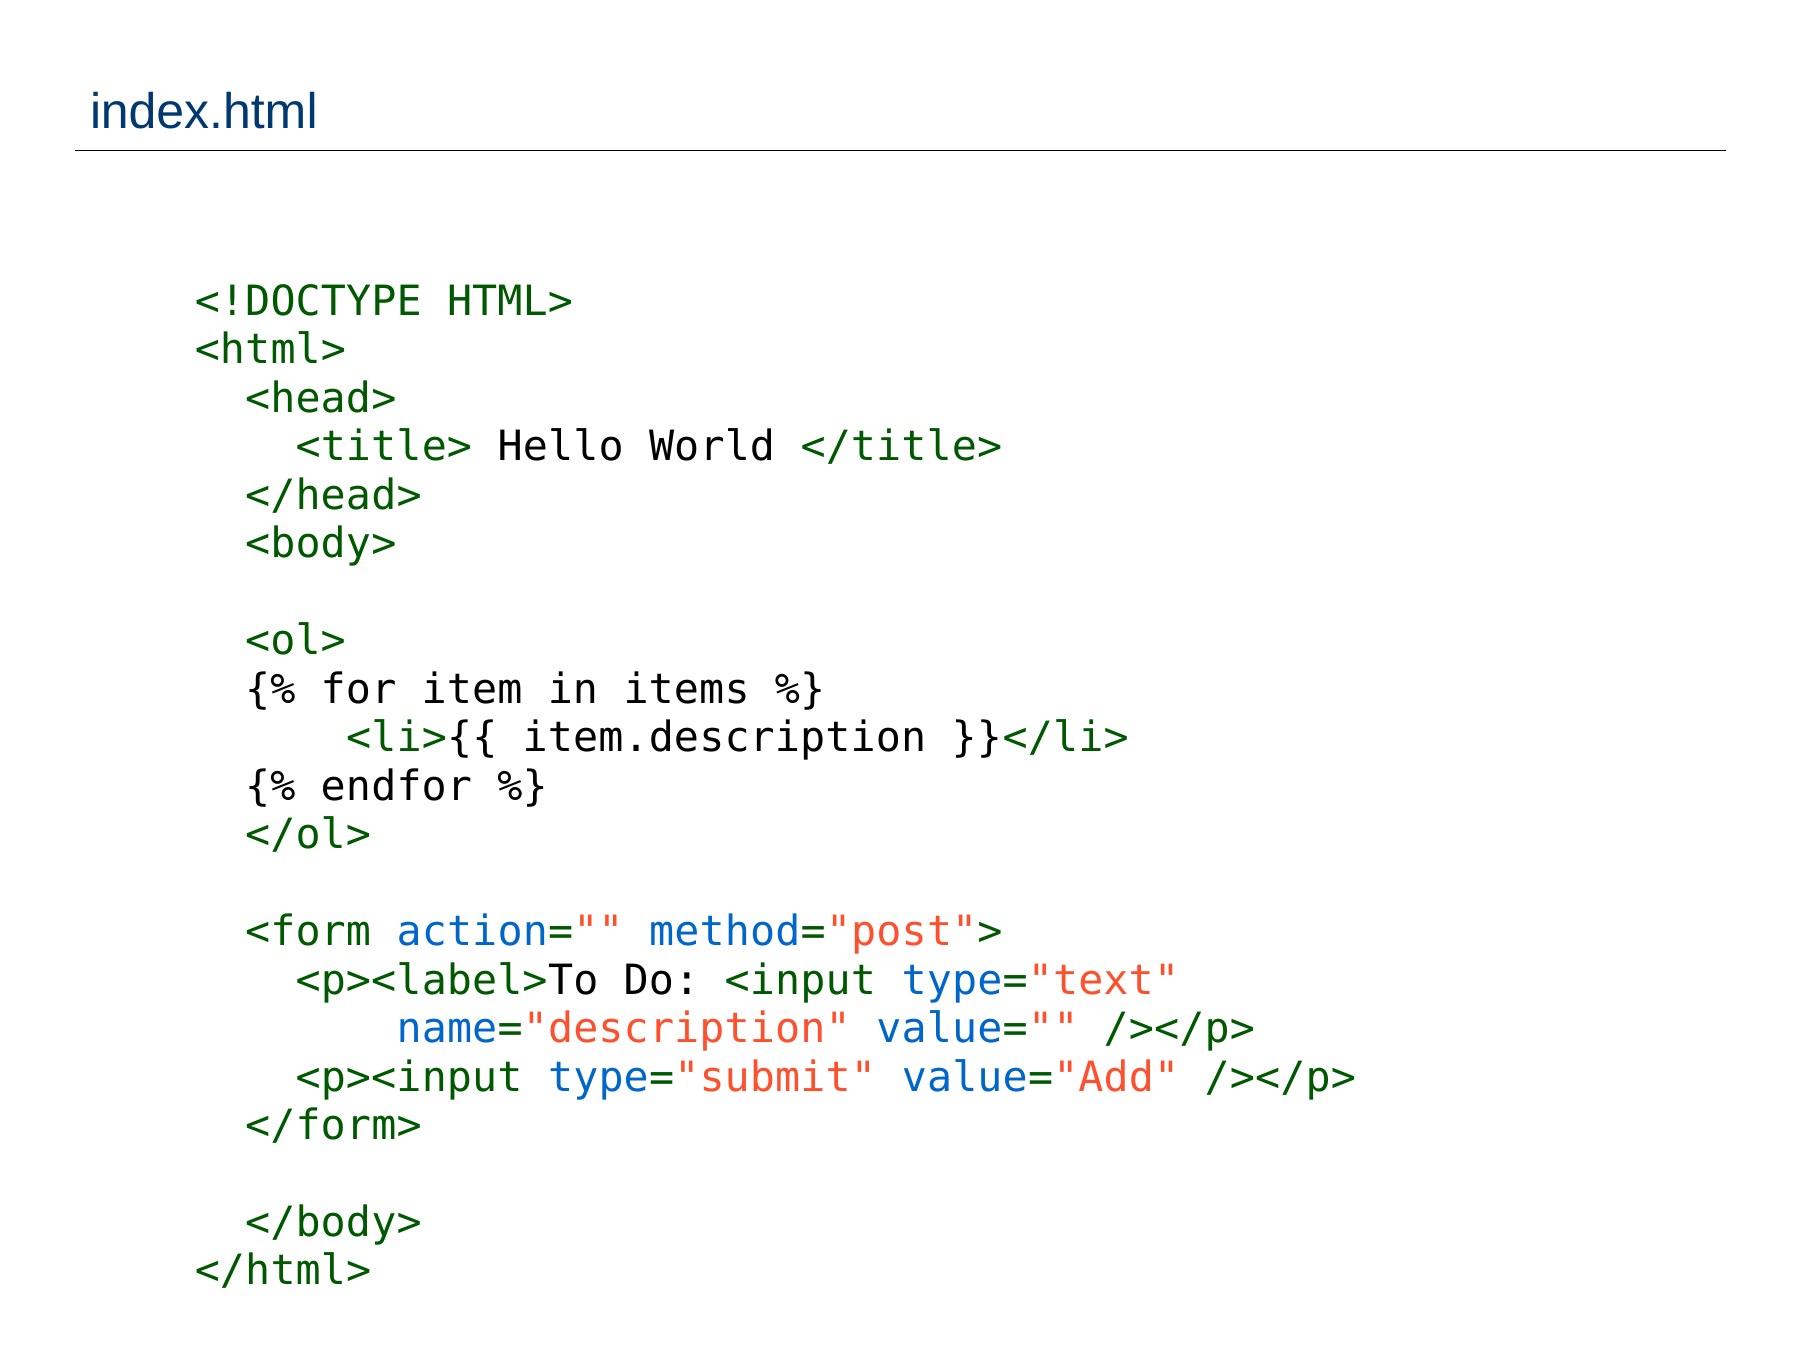

# index.html
<!DOCTYPE HTML>
<html>
 <head>
 <title> Hello World </title>
 </head>
 <body>
 <ol>
 {% for item in items %}
 <li>{{ item.description }}</li>
 {% endfor %}
 </ol>
 <form action="" method="post">
 <p><label>To Do: <input type="text"
 name="description" value="" /></p>
 <p><input type="submit" value="Add" /></p>
 </form>
 </body>
</html>